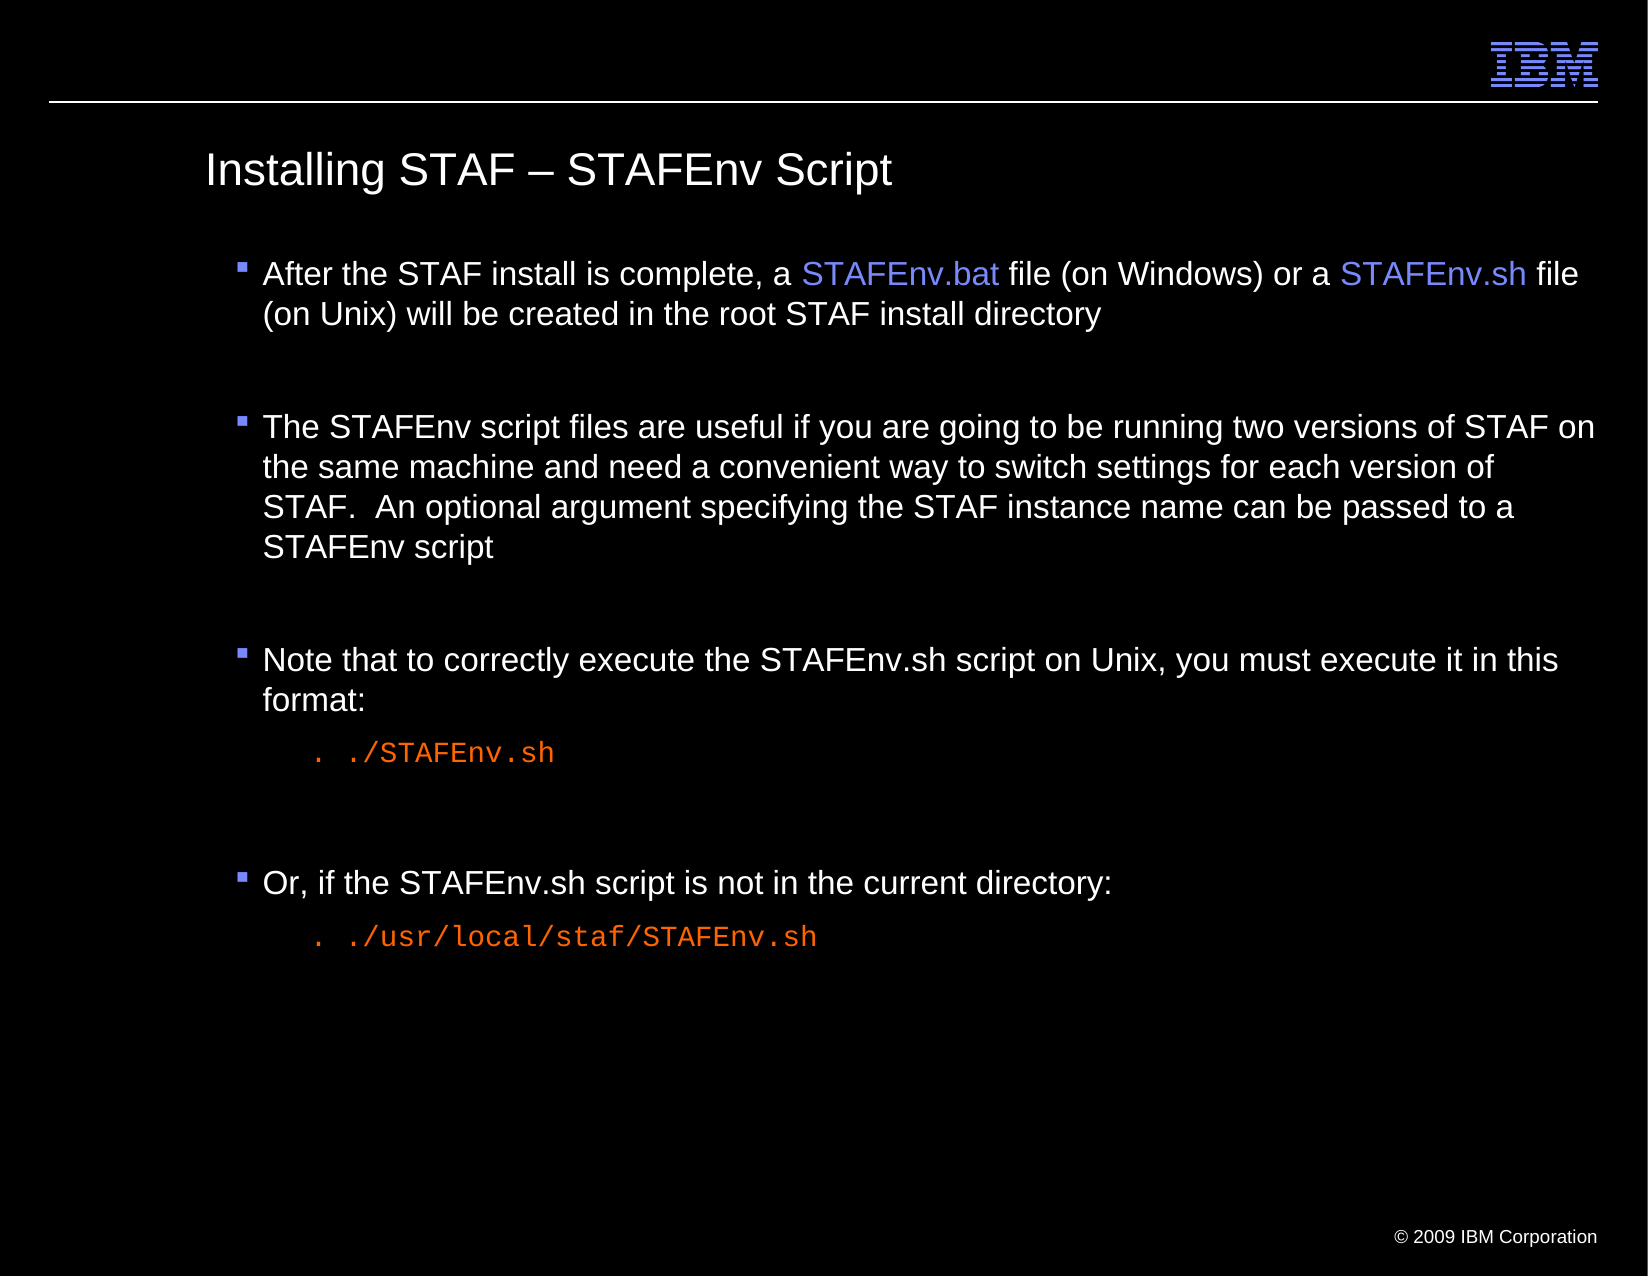

# Installing STAF – STAFEnv Script
After the STAF install is complete, a STAFEnv.bat file (on Windows) or a STAFEnv.sh file (on Unix) will be created in the root STAF install directory
The STAFEnv script files are useful if you are going to be running two versions of STAF on the same machine and need a convenient way to switch settings for each version of STAF. An optional argument specifying the STAF instance name can be passed to a STAFEnv script
Note that to correctly execute the STAFEnv.sh script on Unix, you must execute it in this format:
. ./STAFEnv.sh
Or, if the STAFEnv.sh script is not in the current directory:
. ./usr/local/staf/STAFEnv.sh